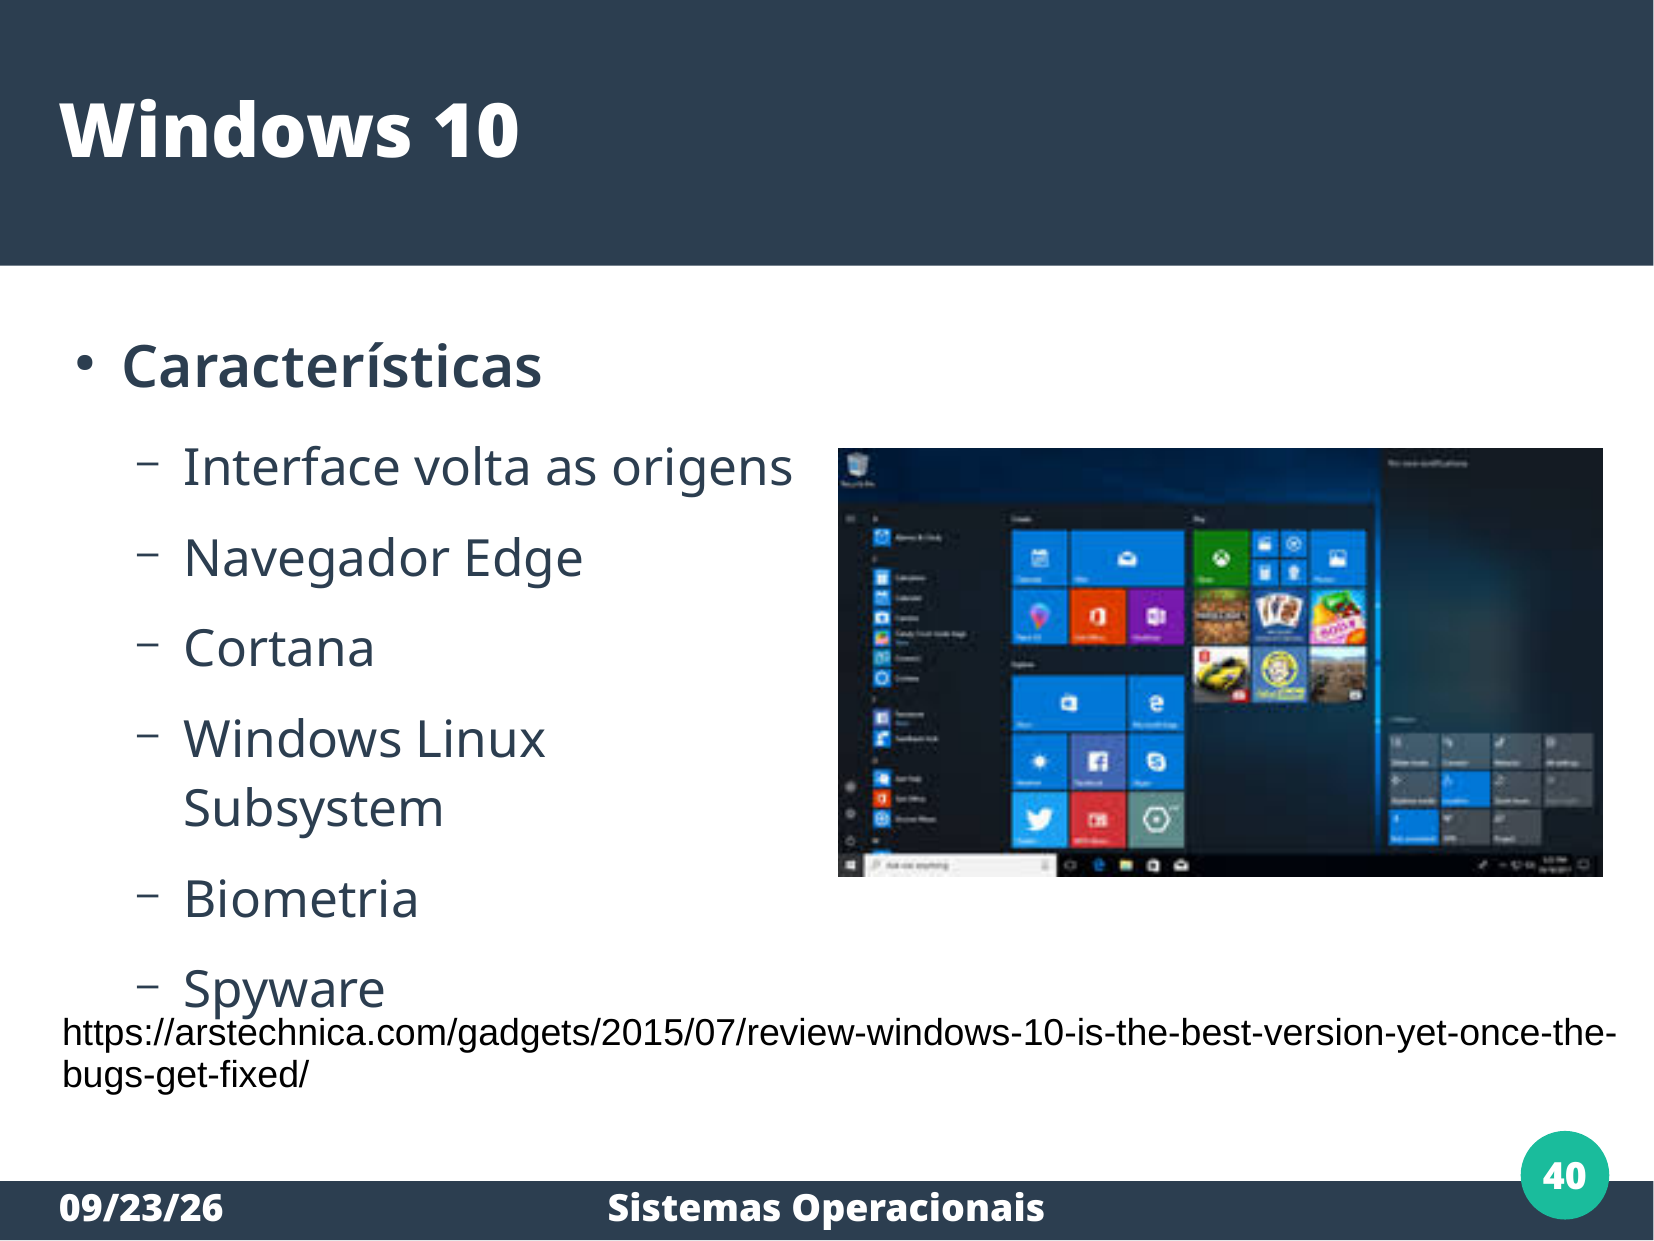

# Windows 10
Características
Interface volta as origens
Navegador Edge
Cortana
Windows Linux Subsystem
Biometria
Spyware
https://arstechnica.com/gadgets/2015/07/review-windows-10-is-the-best-version-yet-once-the-bugs-get-fixed/
40
Sistemas Operacionais